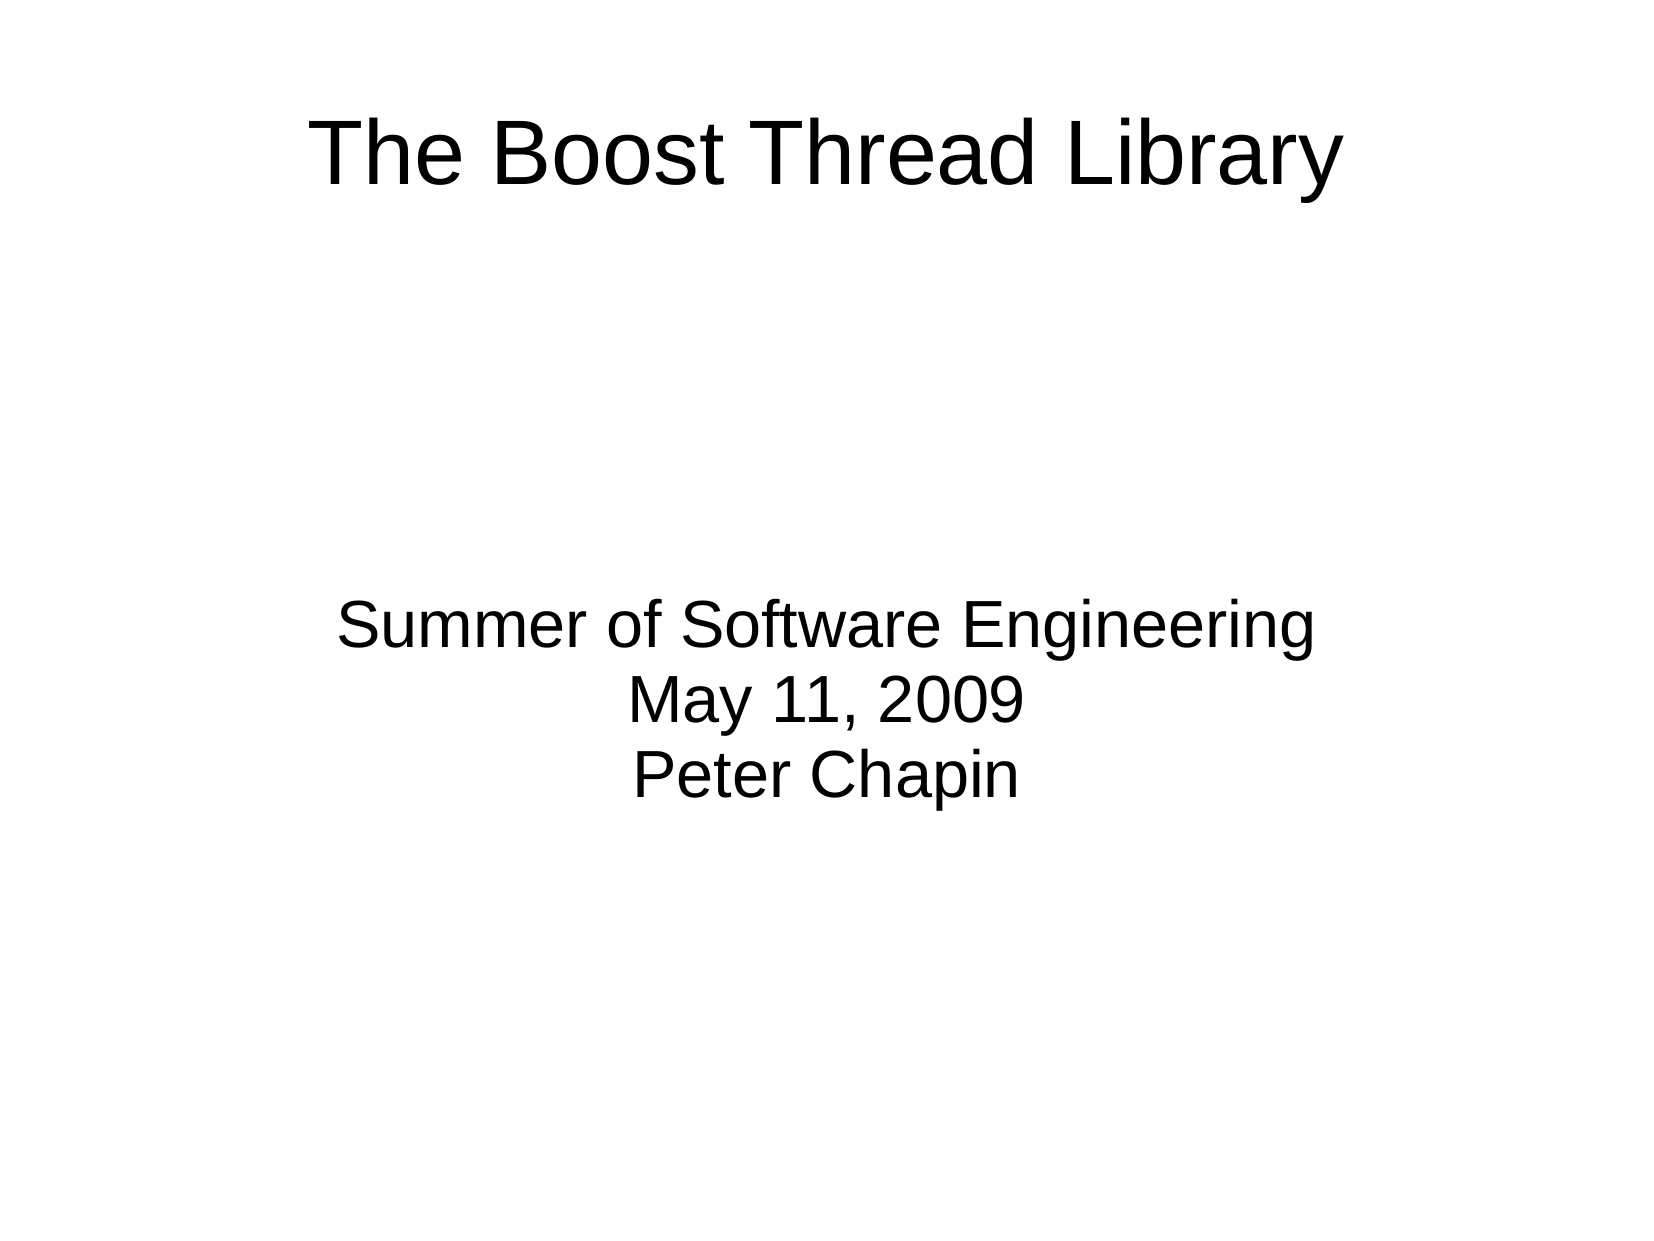

# The Boost Thread Library
Summer of Software Engineering
May 11, 2009
Peter Chapin